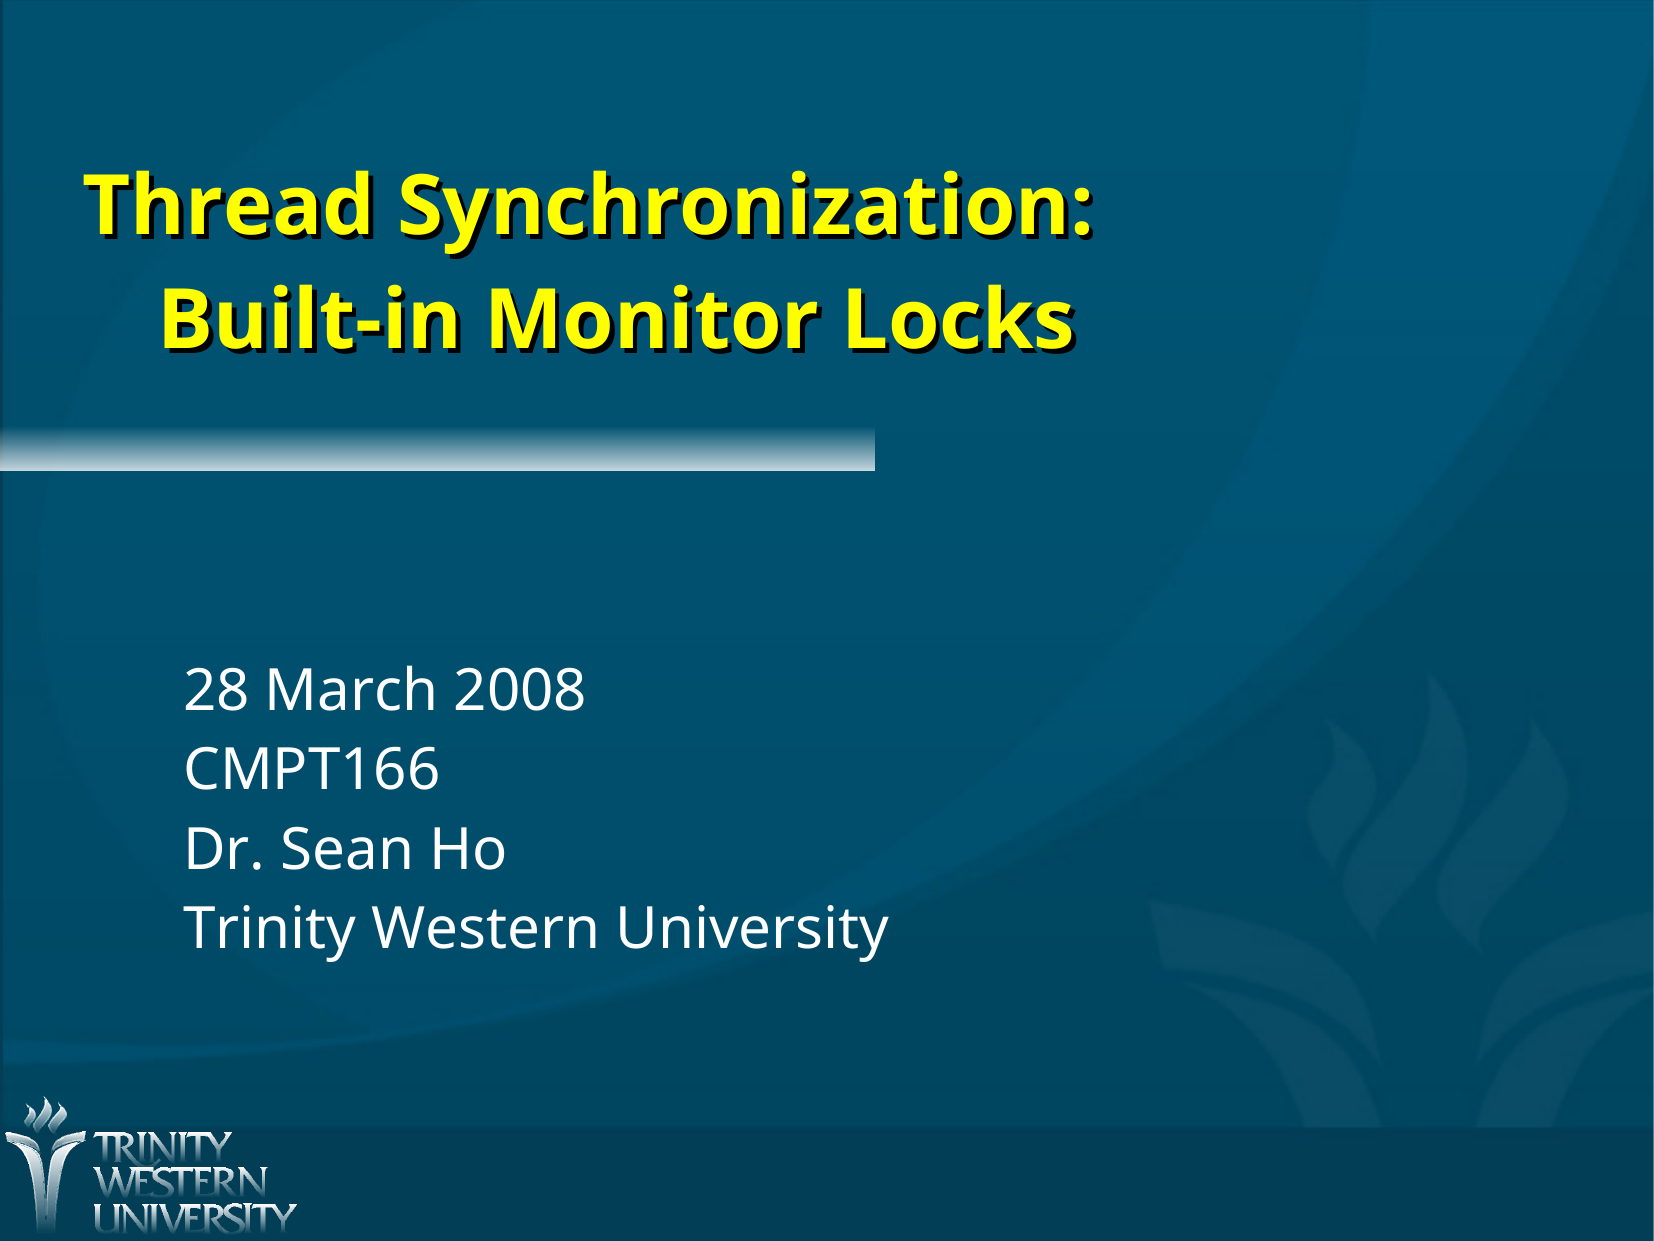

# Thread Synchronization: Built-in Monitor Locks
28 March 2008
CMPT166
Dr. Sean Ho
Trinity Western University